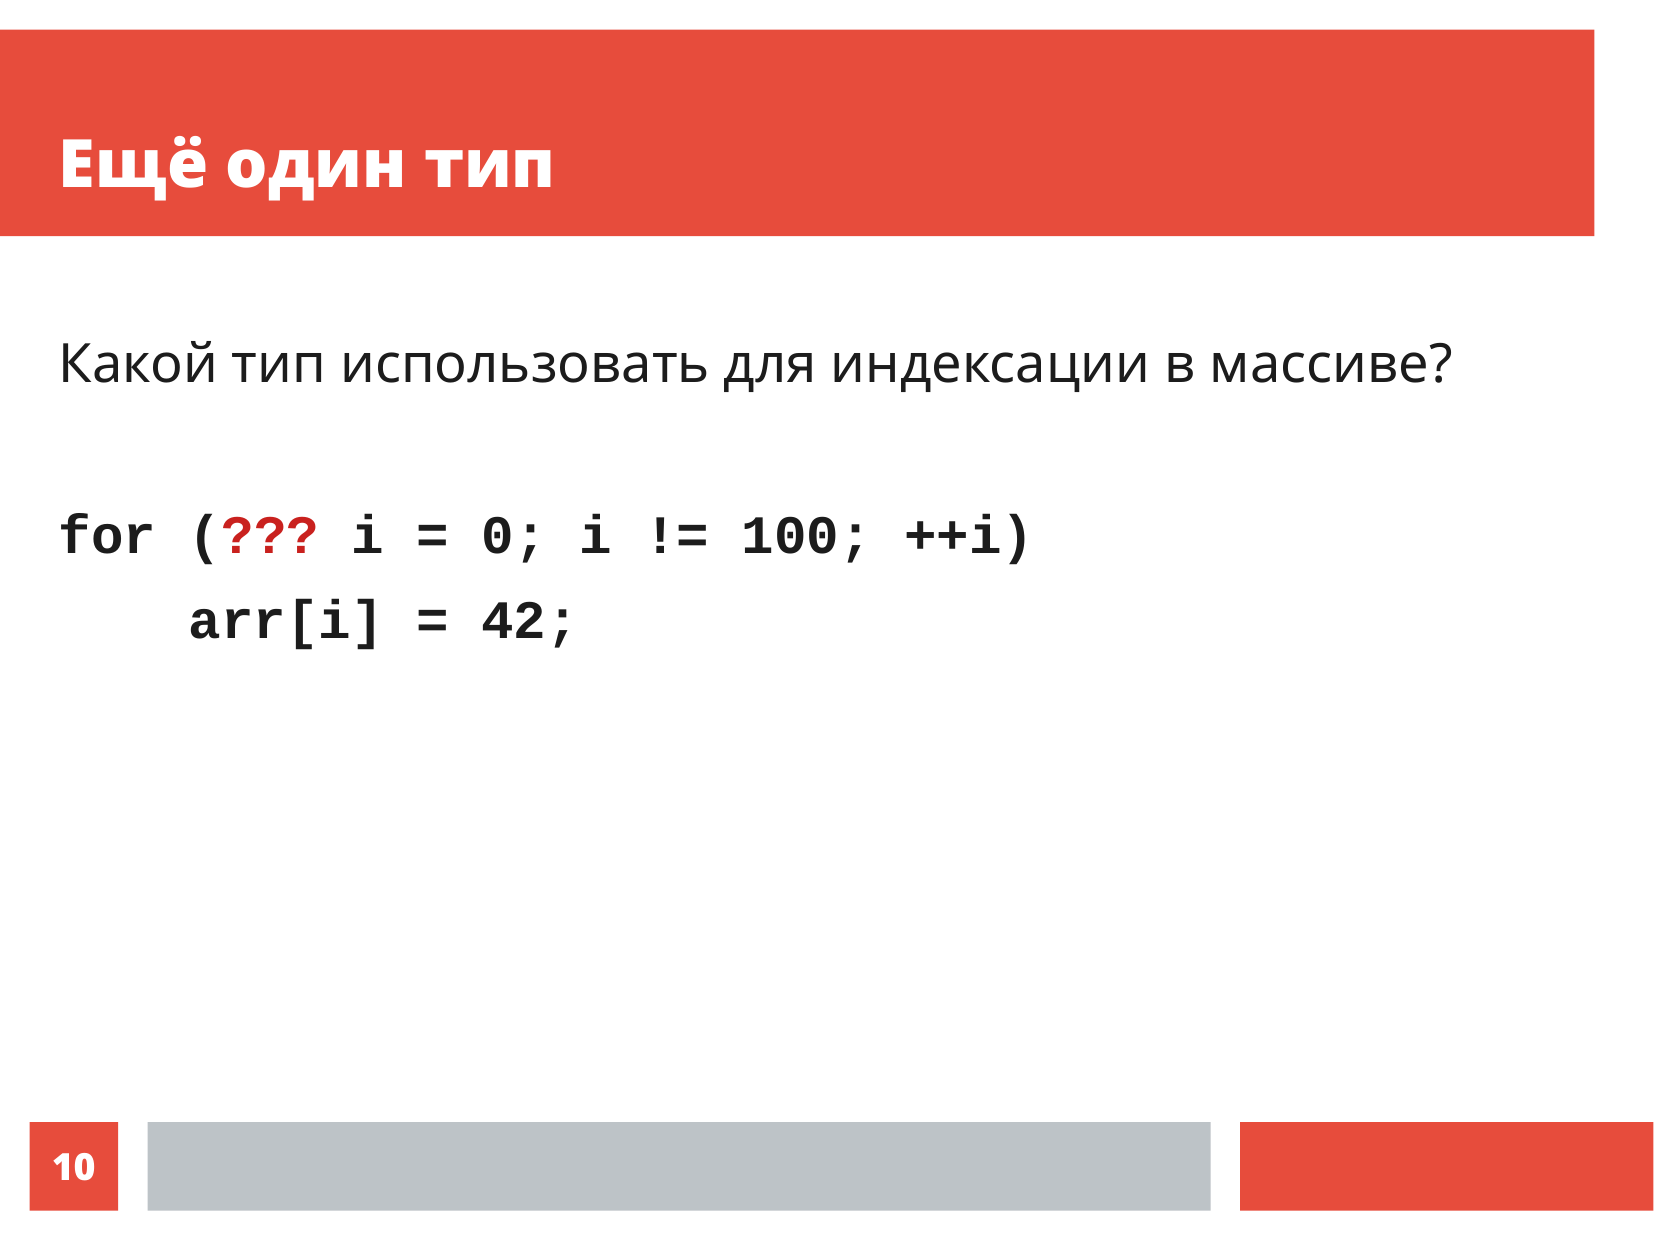

# Ещё один тип
Какой тип использовать для индексации в массиве?
for (??? i = 0; i != 100; ++i)
 arr[i] = 42;
10